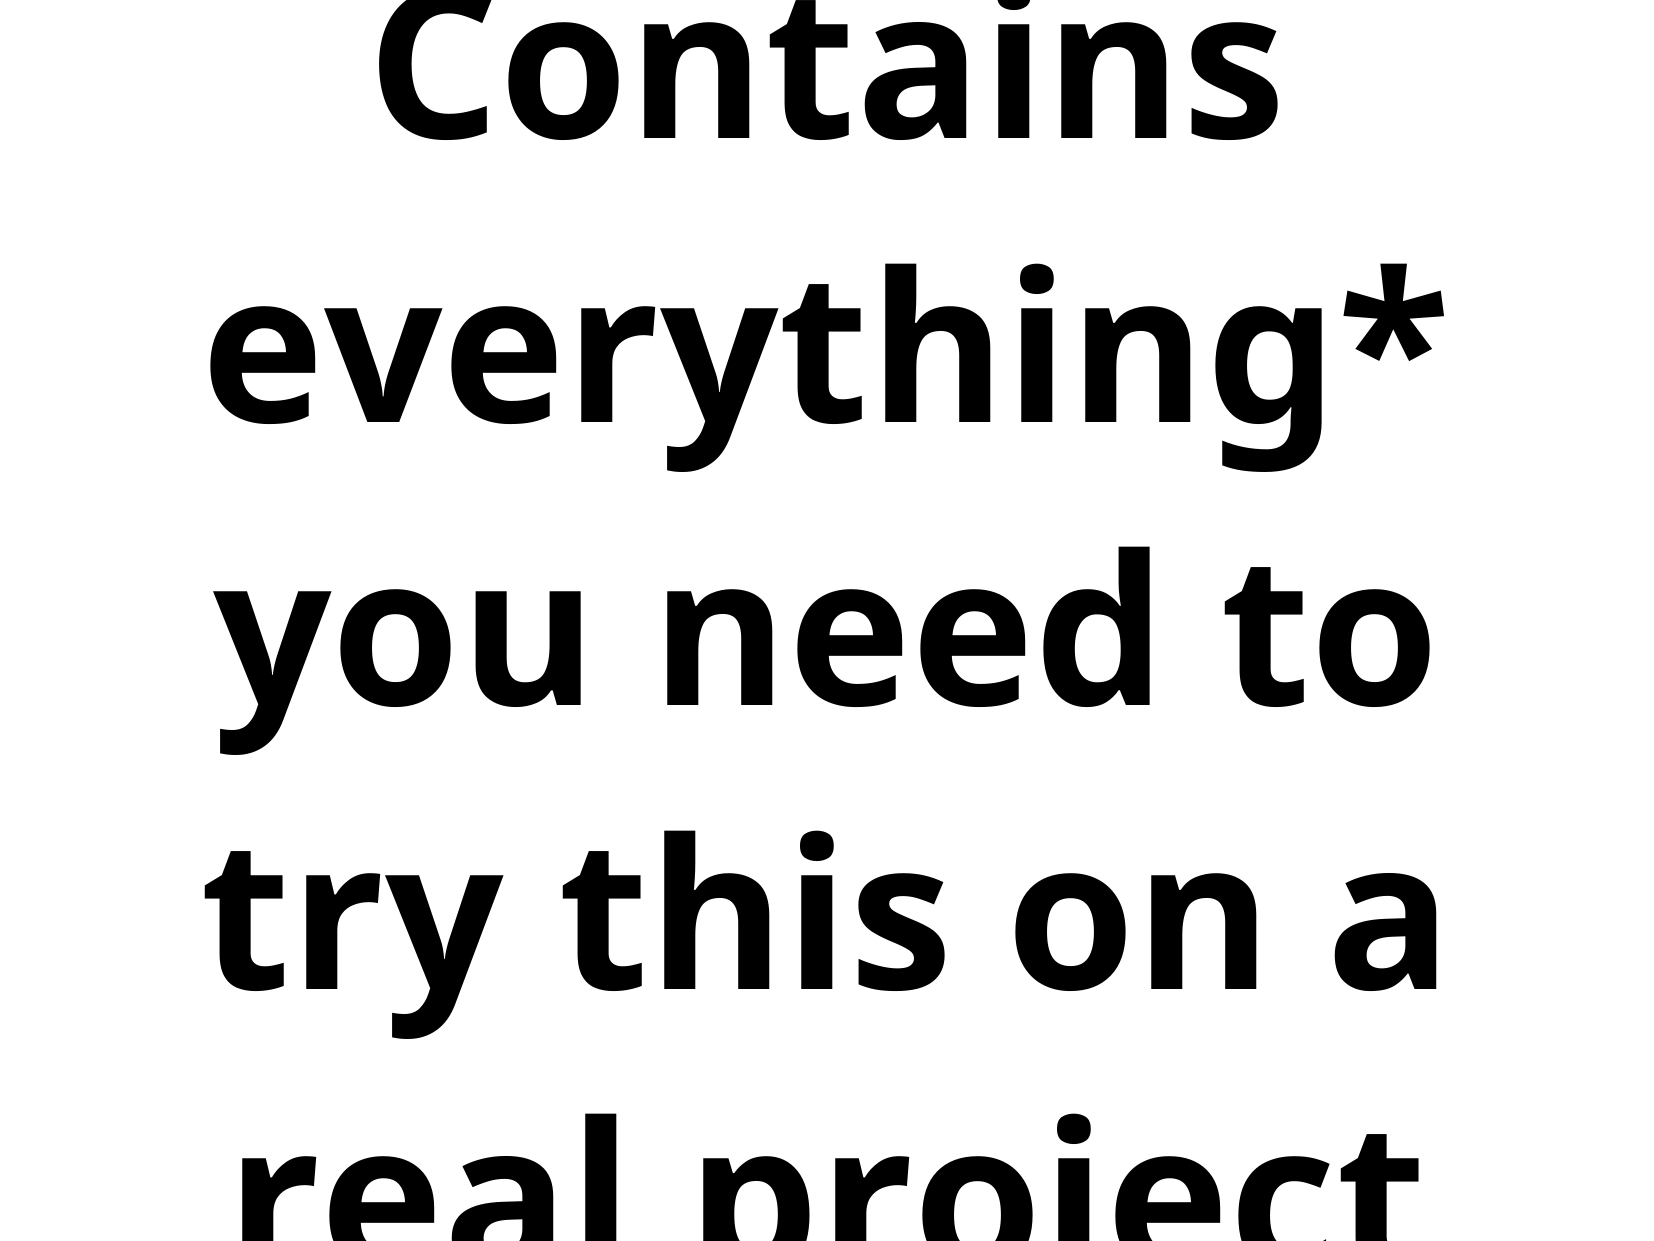

# Contains everything* you need to try this on a real project